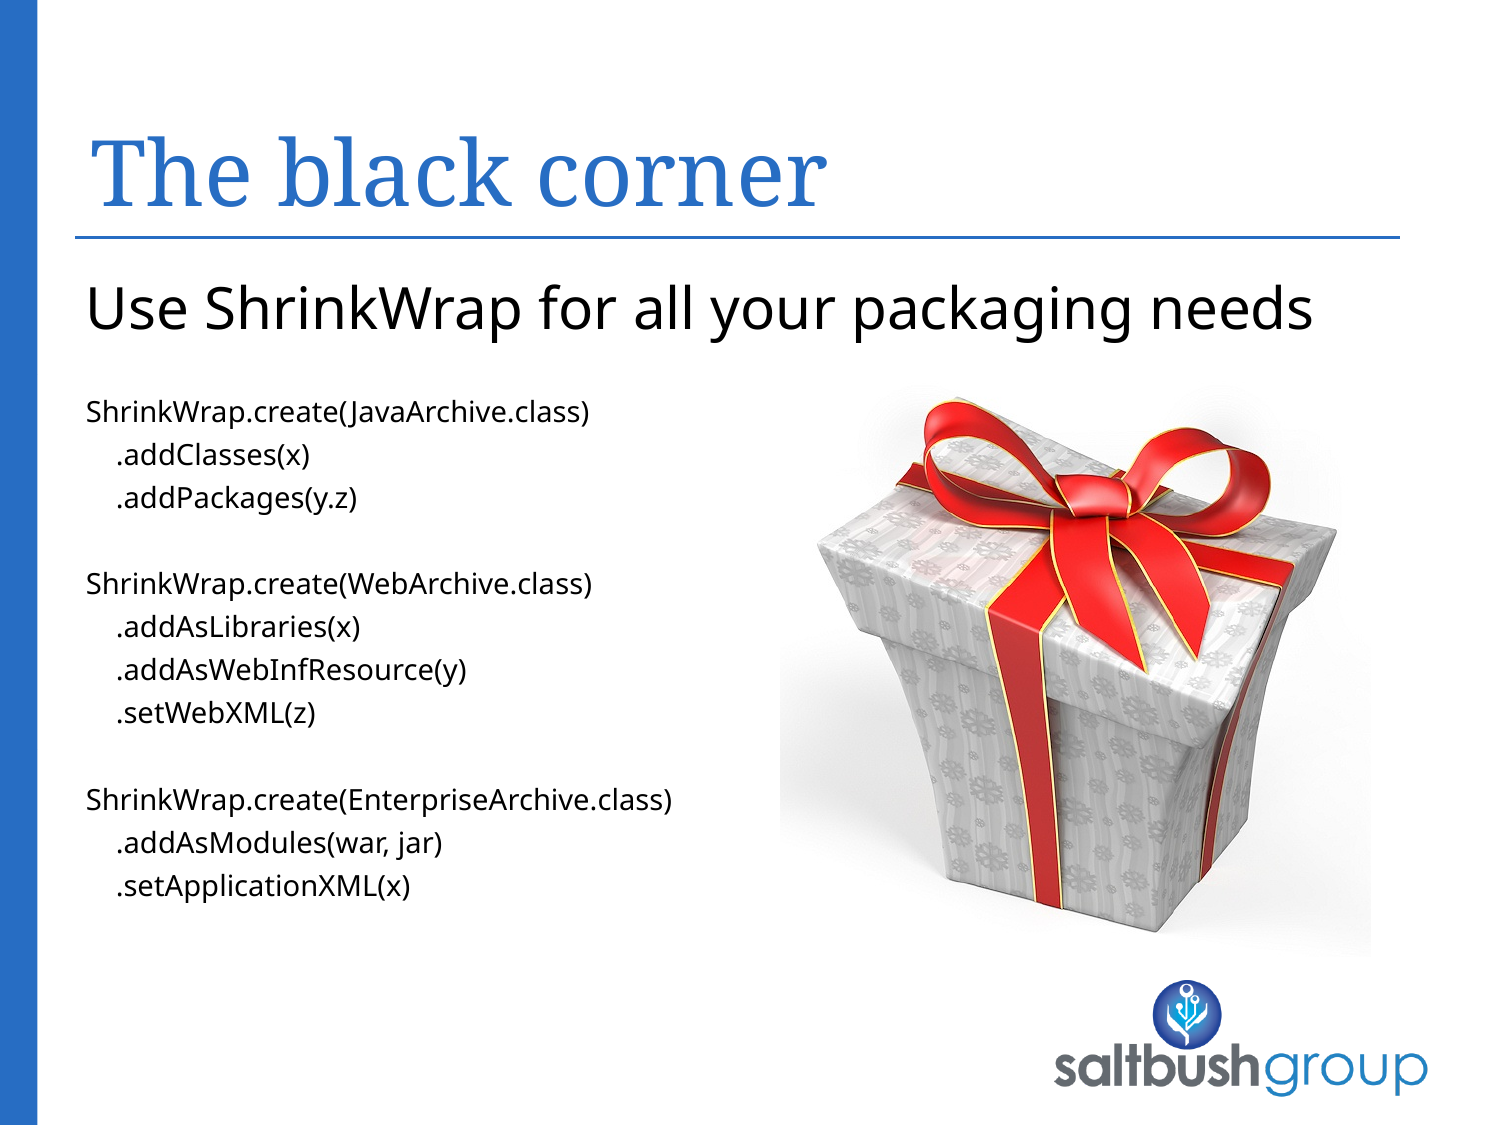

# The black corner
Use ShrinkWrap for all your packaging needs
ShrinkWrap.create(JavaArchive.class)
 .addClasses(x)
 .addPackages(y.z)
ShrinkWrap.create(WebArchive.class)
 .addAsLibraries(x)
 .addAsWebInfResource(y)
 .setWebXML(z)
ShrinkWrap.create(EnterpriseArchive.class)
 .addAsModules(war, jar)
 .setApplicationXML(x)